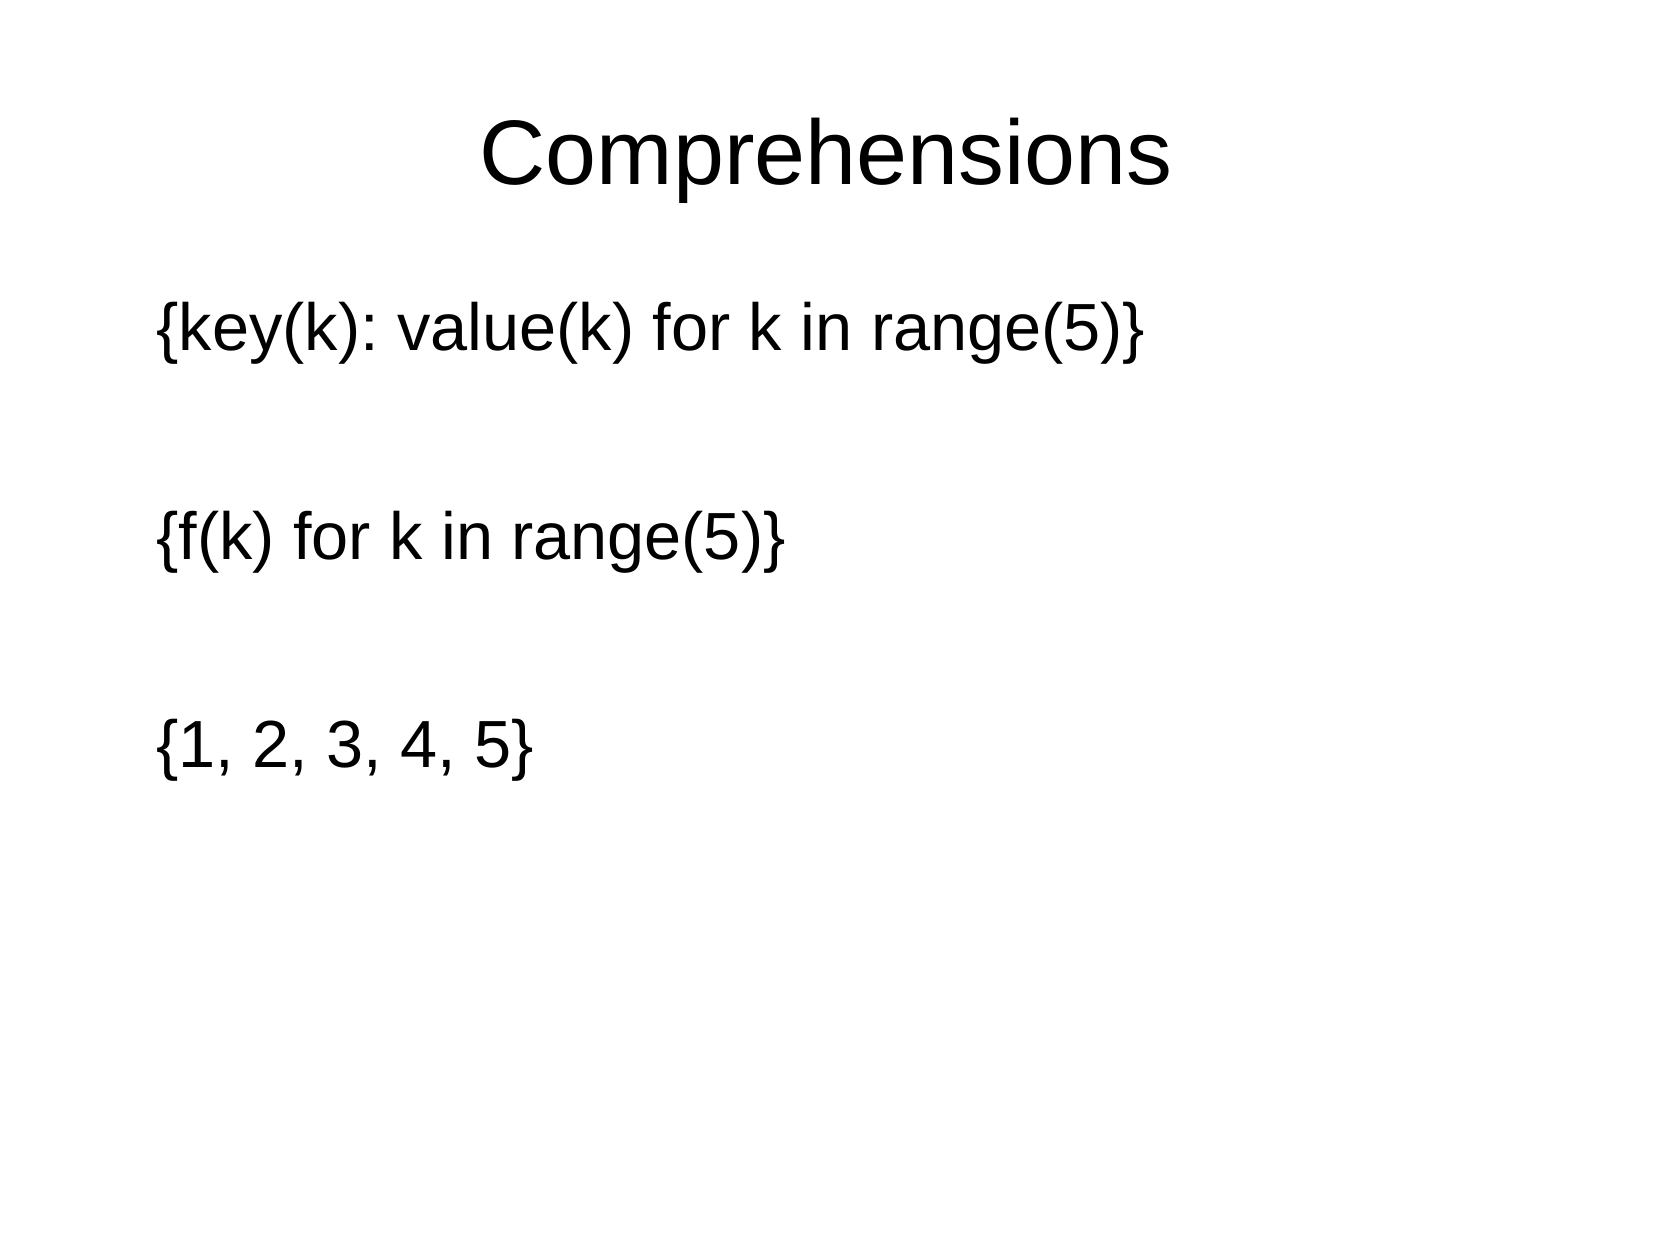

# Comprehensions
 {key(k): value(k) for k in range(5)}
 {f(k) for k in range(5)}
 {1, 2, 3, 4, 5}